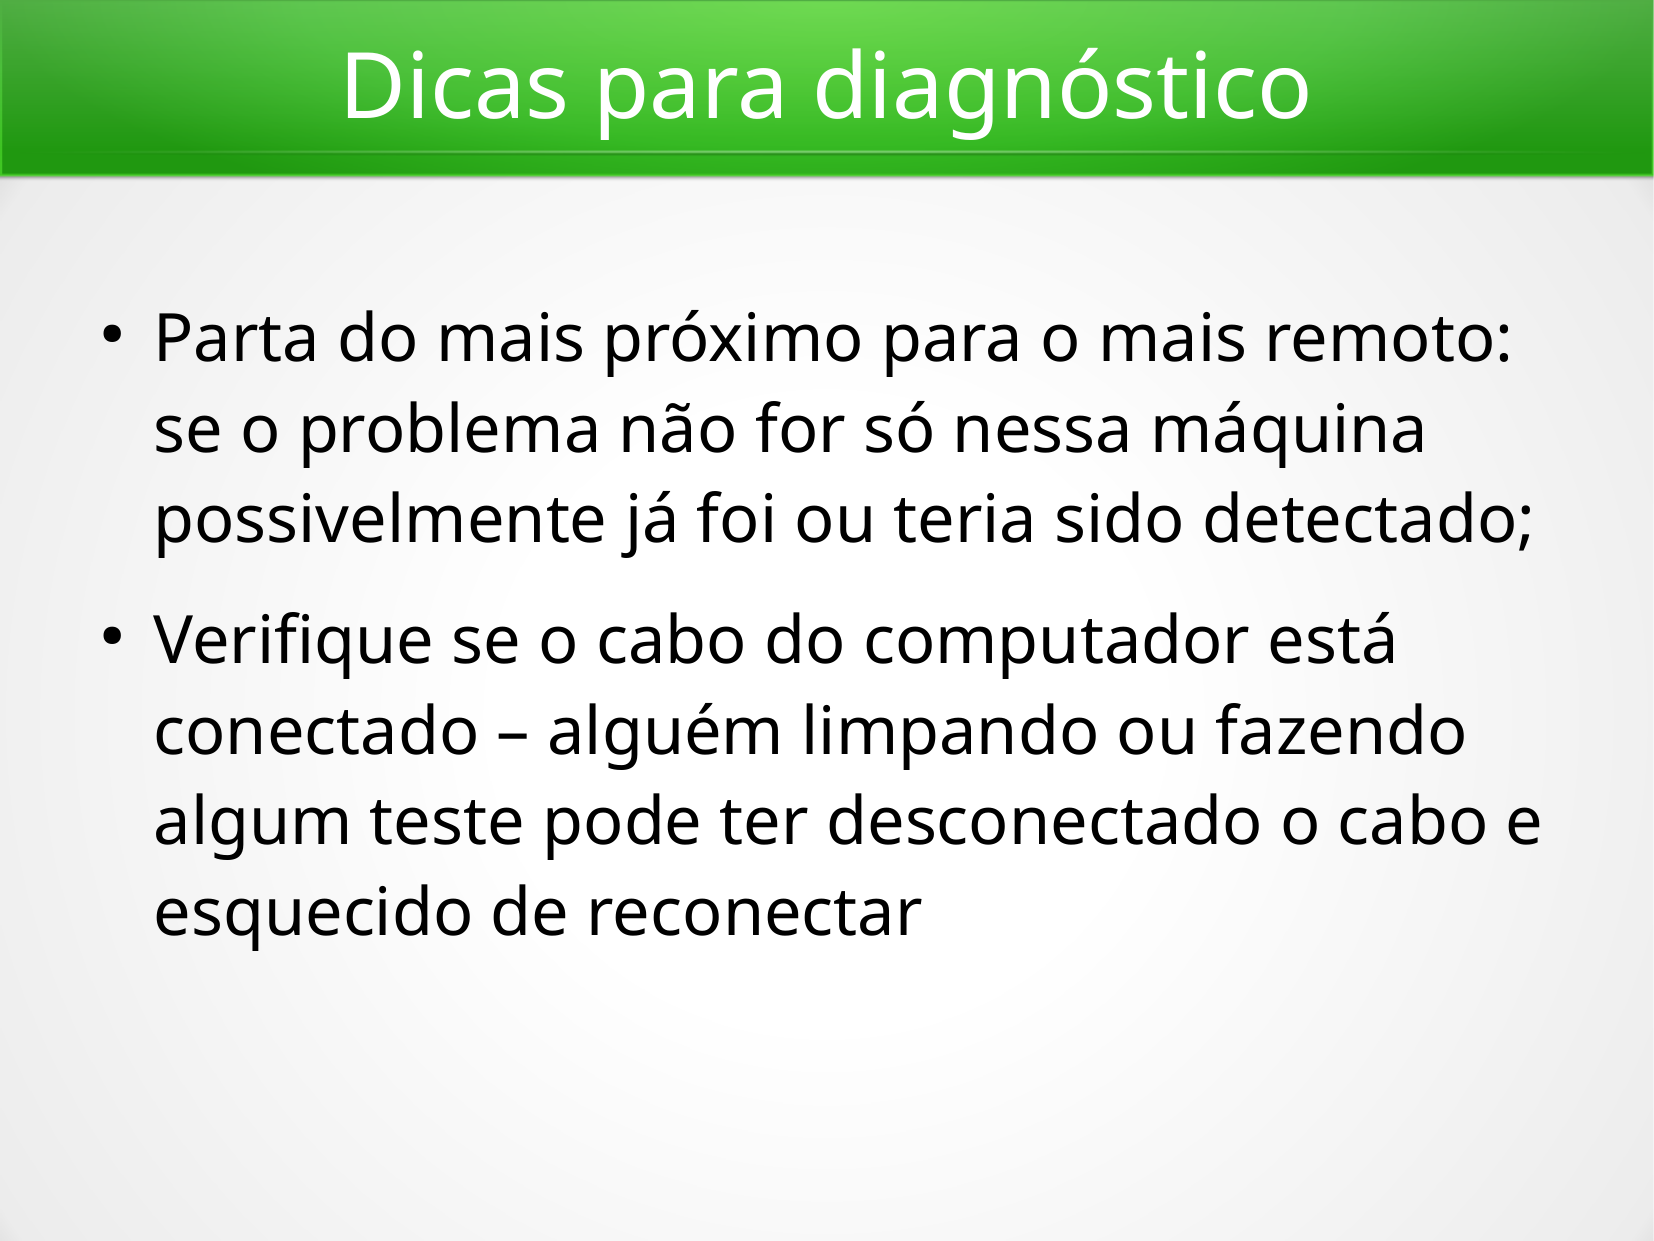

# Dicas para diagnóstico
Parta do mais próximo para o mais remoto: se o problema não for só nessa máquina possivelmente já foi ou teria sido detectado;
Verifique se o cabo do computador está conectado – alguém limpando ou fazendo algum teste pode ter desconectado o cabo e esquecido de reconectar